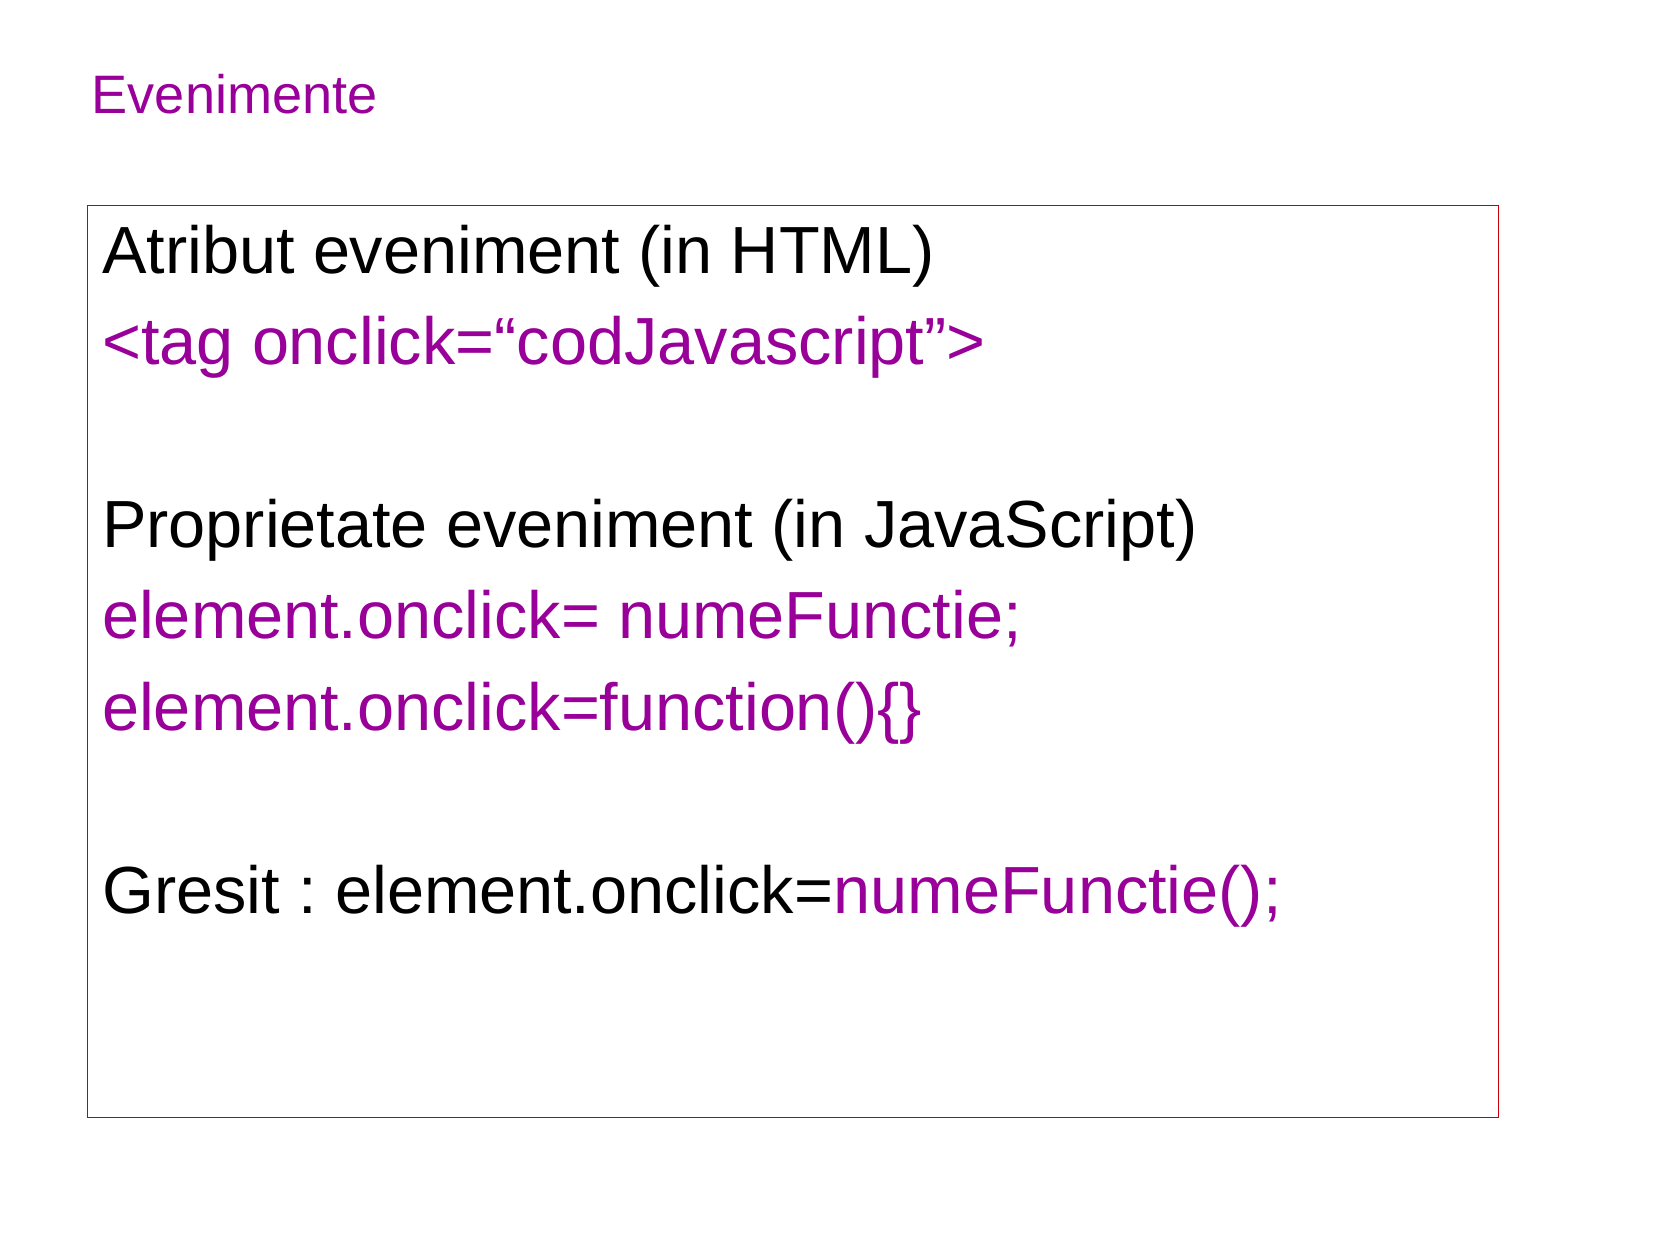

Evenimente
Atribut eveniment (in HTML)
<tag onclick=“codJavascript”>
Proprietate eveniment (in JavaScript)
element.onclick= numeFunctie;
element.onclick=function(){}
Gresit : element.onclick=numeFunctie();